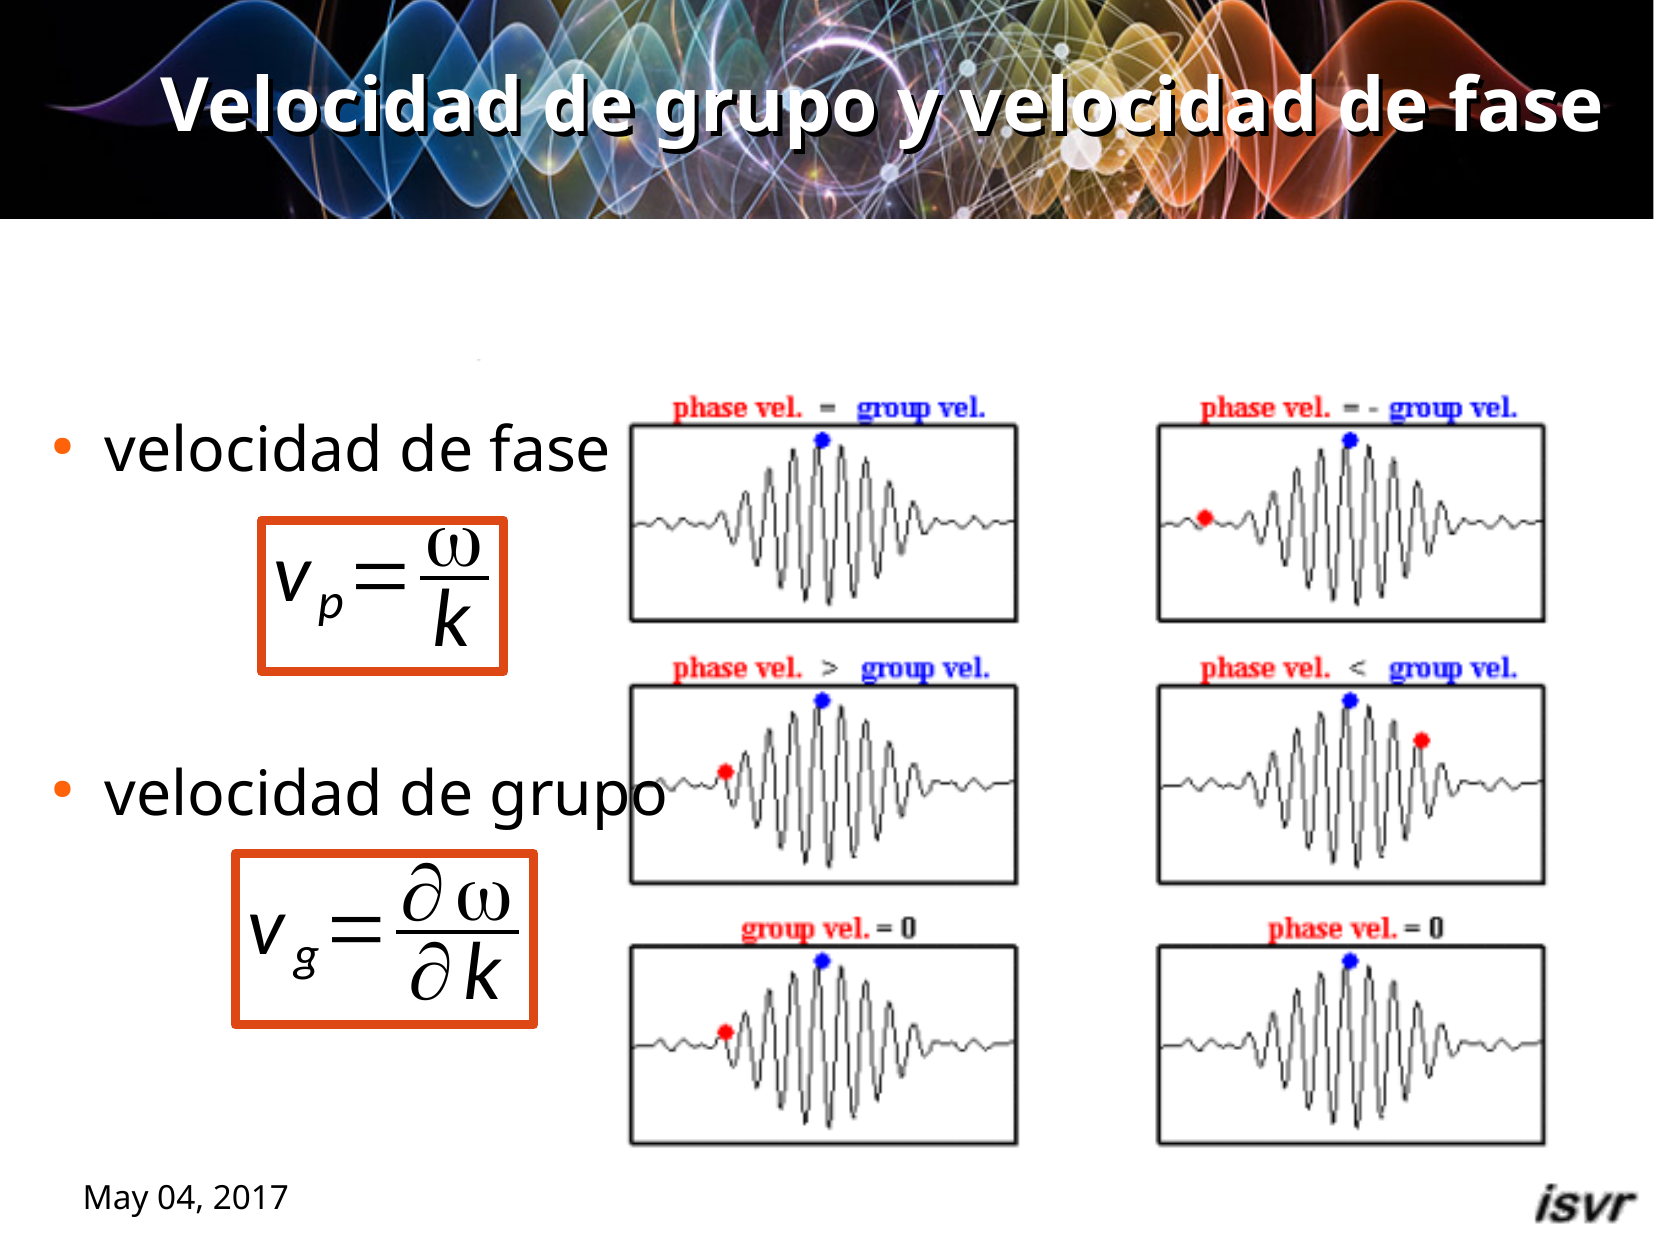

# Velocidad de grupo y velocidad de fase
velocidad de fase
velocidad de grupo
May 04, 2017
H. Asorey - Moderna A 2017 - U03C05
12